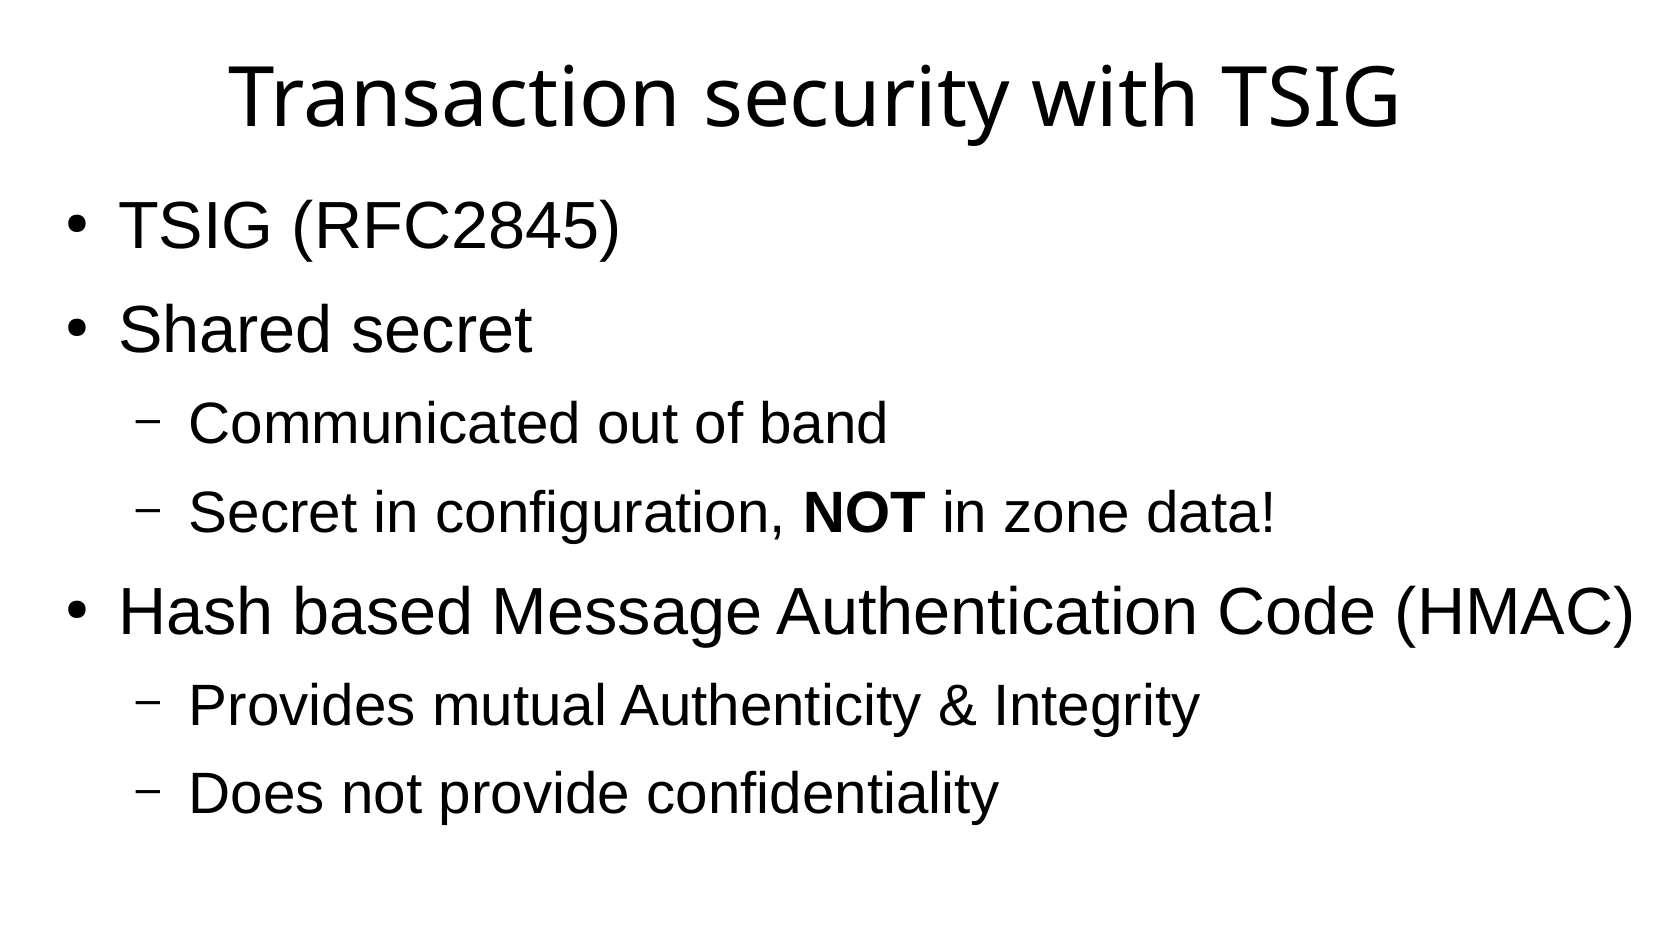

# Transaction security with TSIG
TSIG (RFC2845)
Shared secret
Communicated out of band
Secret in configuration, NOT in zone data!
Hash based Message Authentication Code (HMAC)
Provides mutual Authenticity & Integrity
Does not provide confidentiality